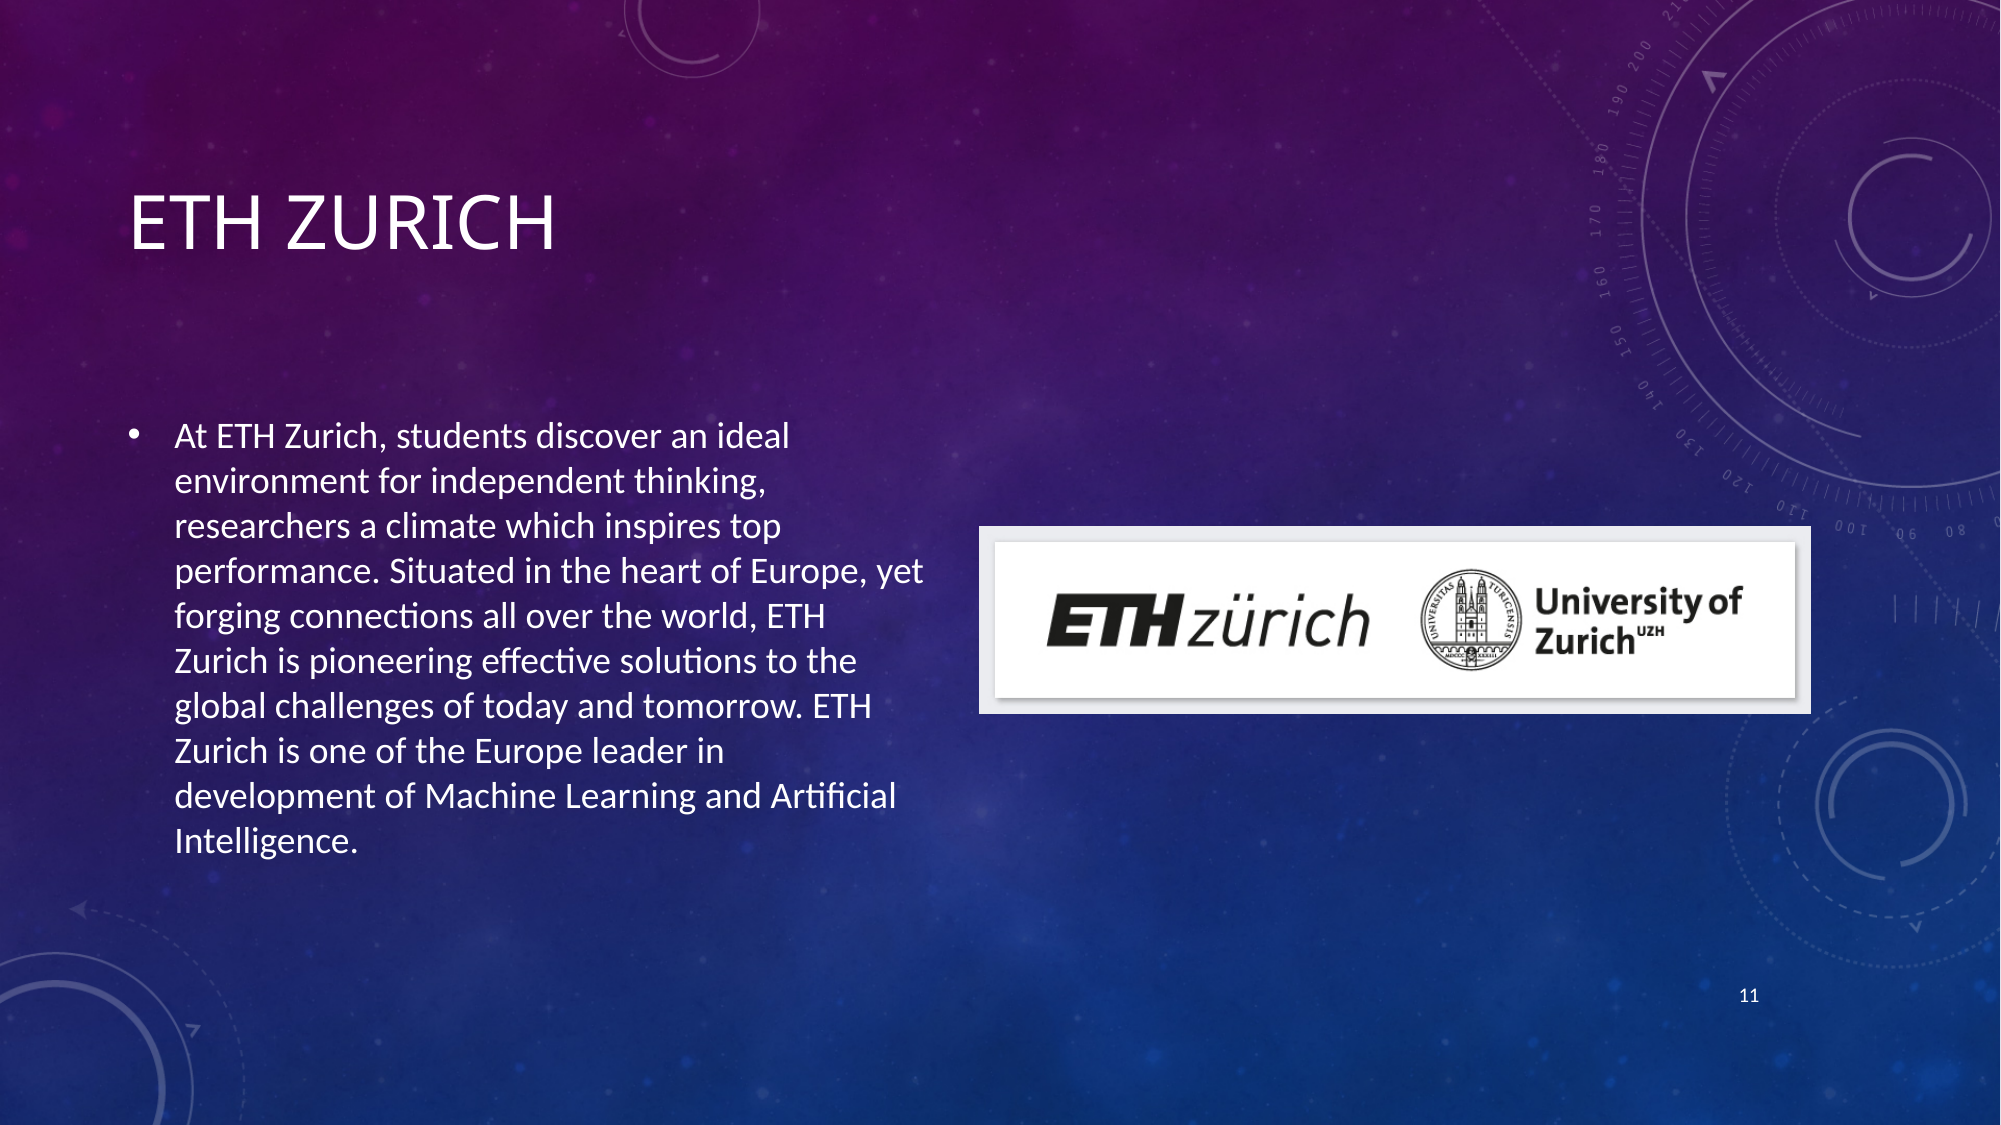

# ETH Zurich
At ETH Zurich, students discover an ideal environment for independent thinking, researchers a climate which inspires top performance. Situated in the heart of Europe, yet forging connections all over the world, ETH Zurich is pioneering effective solutions to the global challenges of today and tomorrow. ETH Zurich is one of the Europe leader in development of Machine Learning and Artificial Intelligence.
11